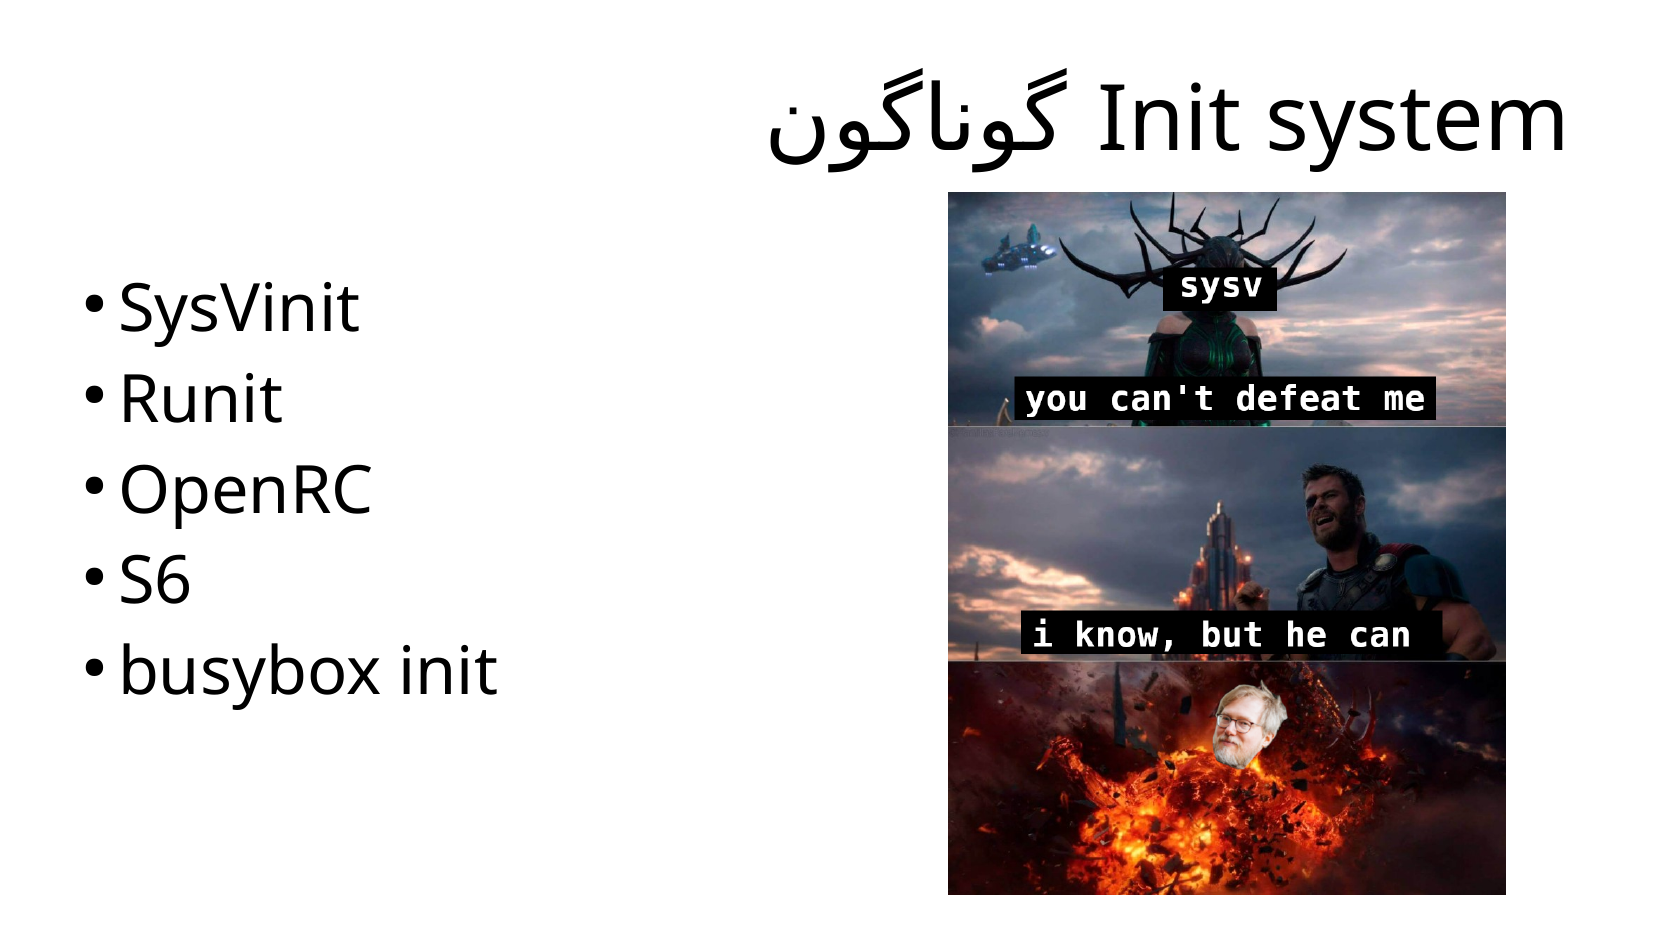

# Init system گوناگون
SysVinit
Runit
OpenRC
S6
busybox init